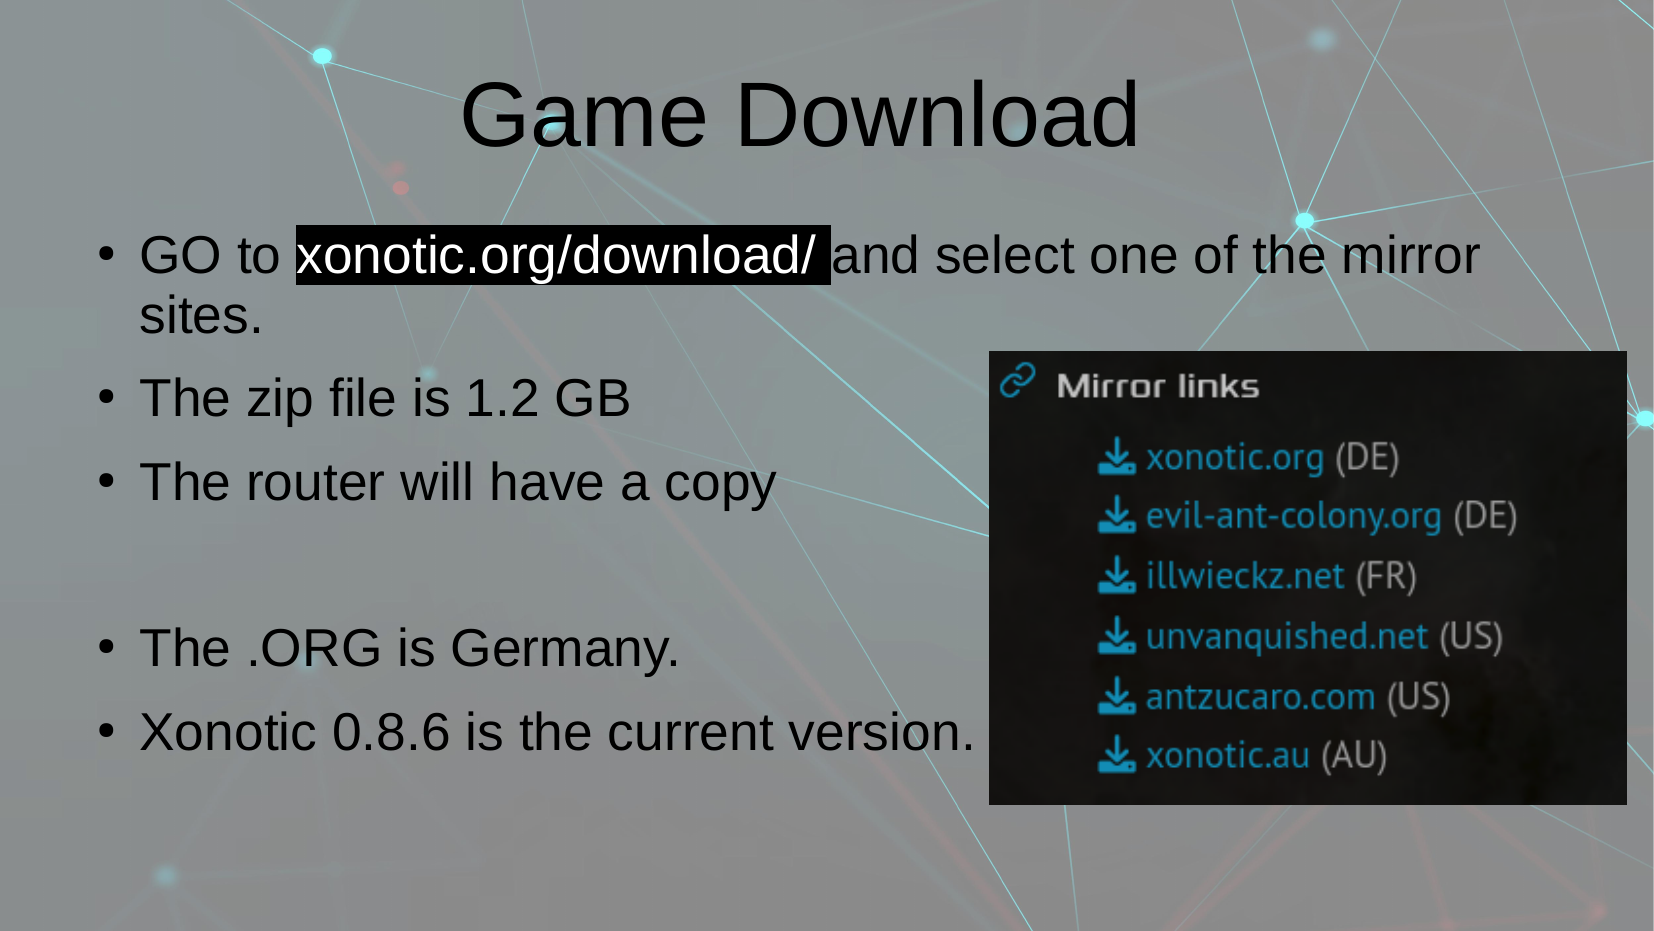

# Game Download
GO to xonotic.org/download/ and select one of the mirror sites.
The zip file is 1.2 GB
The router will have a copy
The .ORG is Germany.
Xonotic 0.8.6 is the current version.